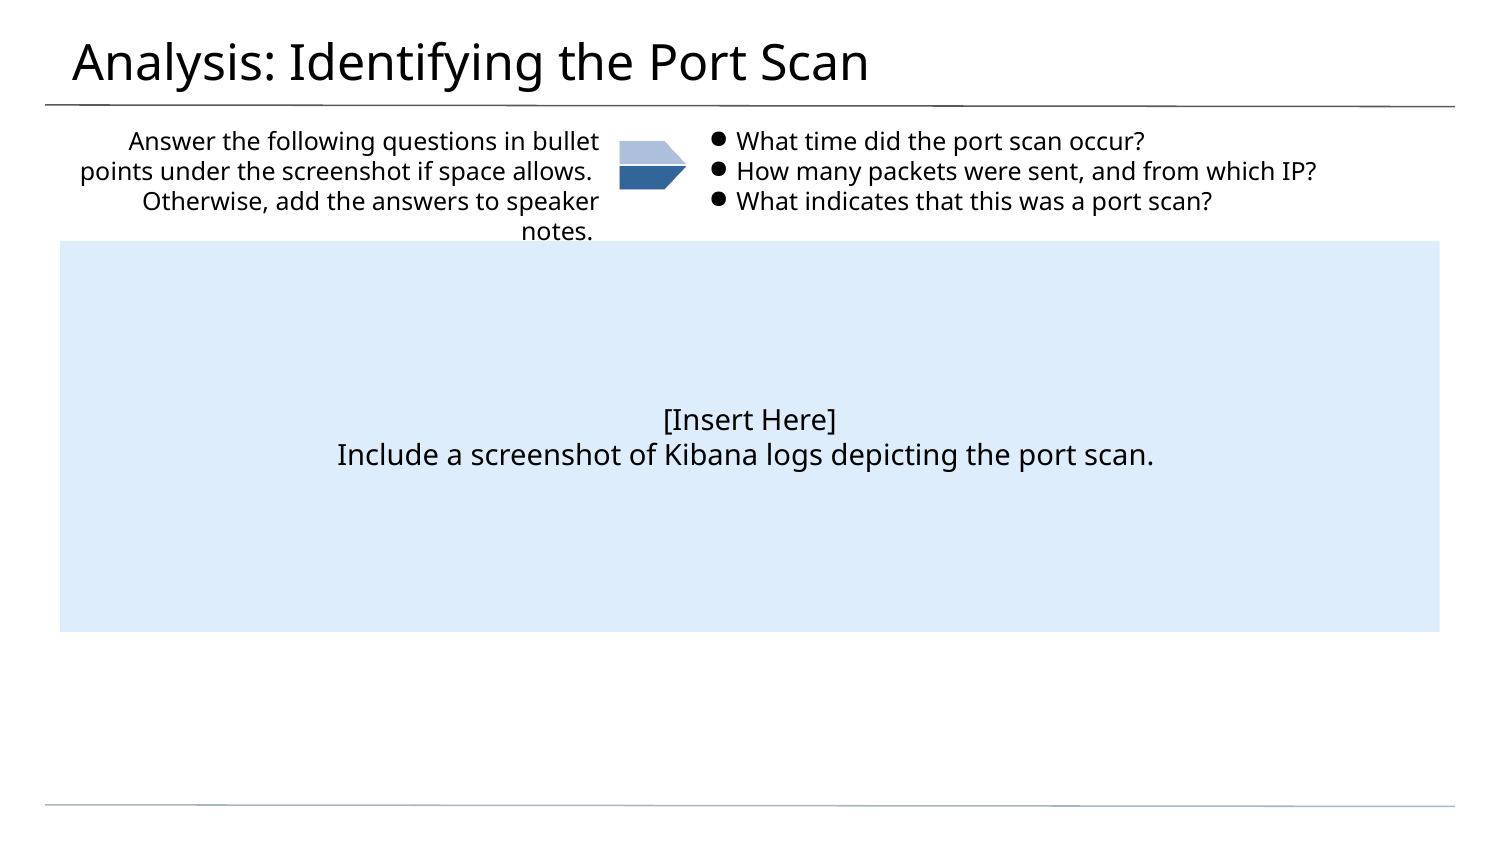

# Analysis: Identifying the Port Scan
Answer the following questions in bullet points under the screenshot if space allows.
Otherwise, add the answers to speaker notes.
What time did the port scan occur?
How many packets were sent, and from which IP?
What indicates that this was a port scan?
[Insert Here]
Include a screenshot of Kibana logs depicting the port scan.